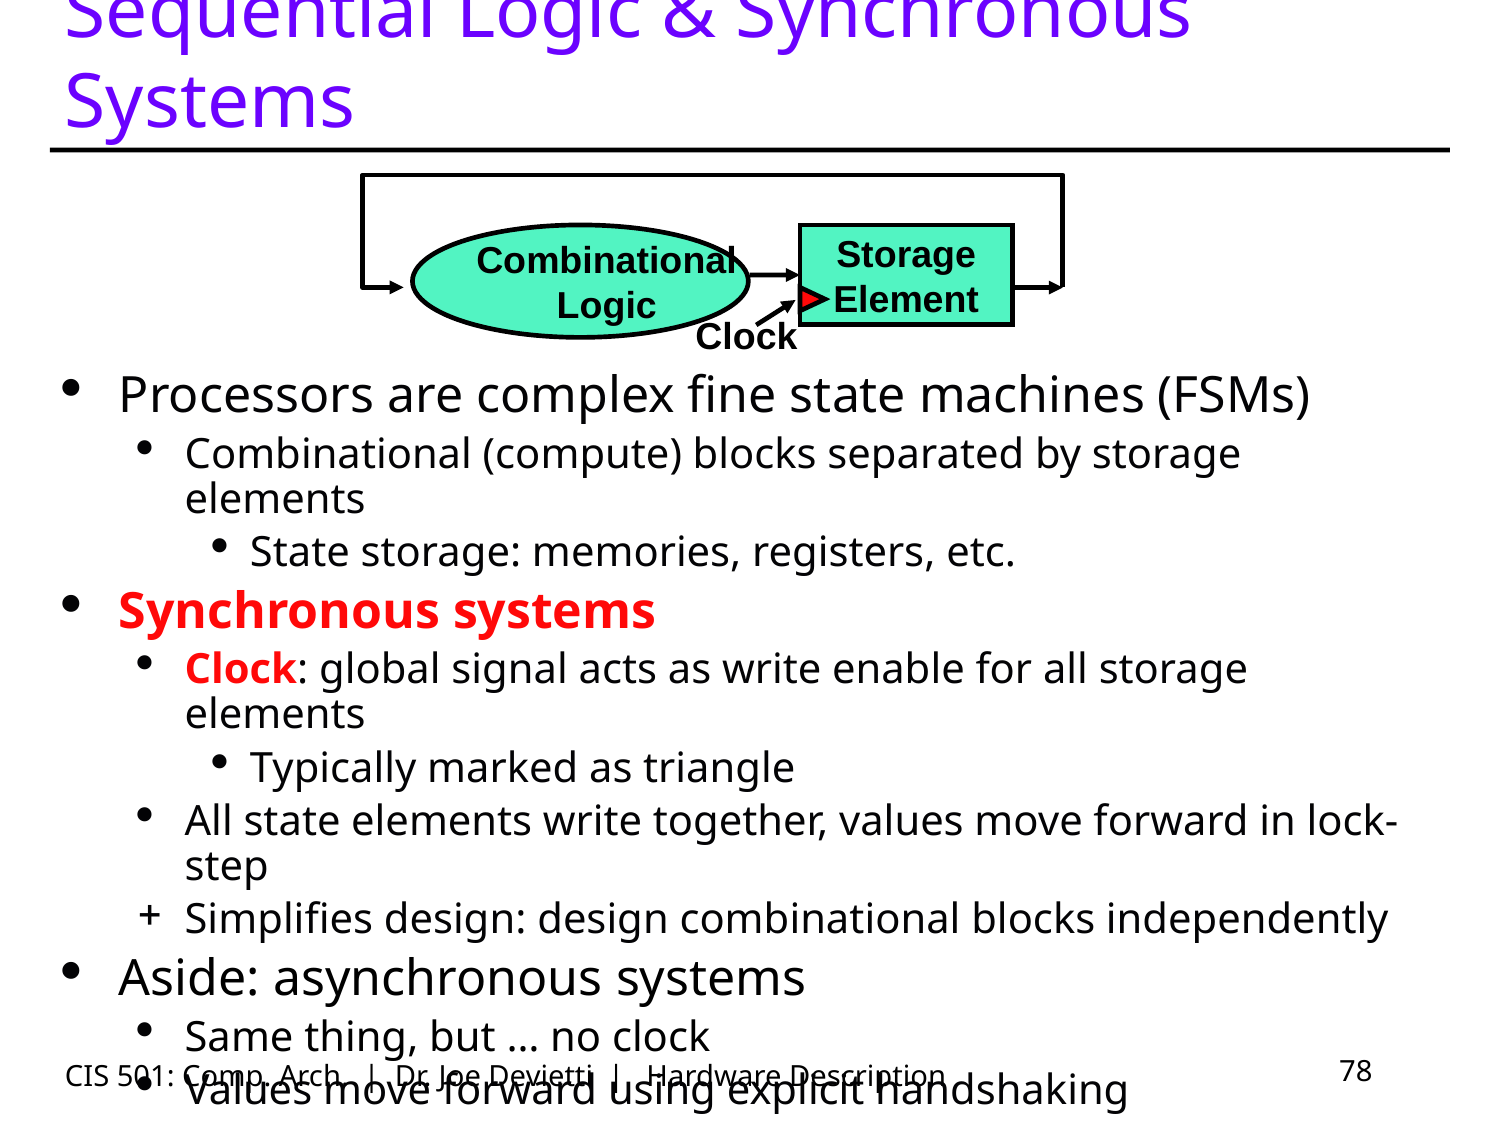

Sequential Logic & Synchronous Systems
Combinational
Logic
Storage
Element
Clock
Processors are complex fine state machines (FSMs)
Combinational (compute) blocks separated by storage elements
State storage: memories, registers, etc.
Synchronous systems
Clock: global signal acts as write enable for all storage elements
Typically marked as triangle
All state elements write together, values move forward in lock-step
Simplifies design: design combinational blocks independently
Aside: asynchronous systems
Same thing, but … no clock
Values move forward using explicit handshaking
May have some advantages, but difficult to design
CIS 501: Comp. Arch. | Dr. Joe Devietti | Hardware Description